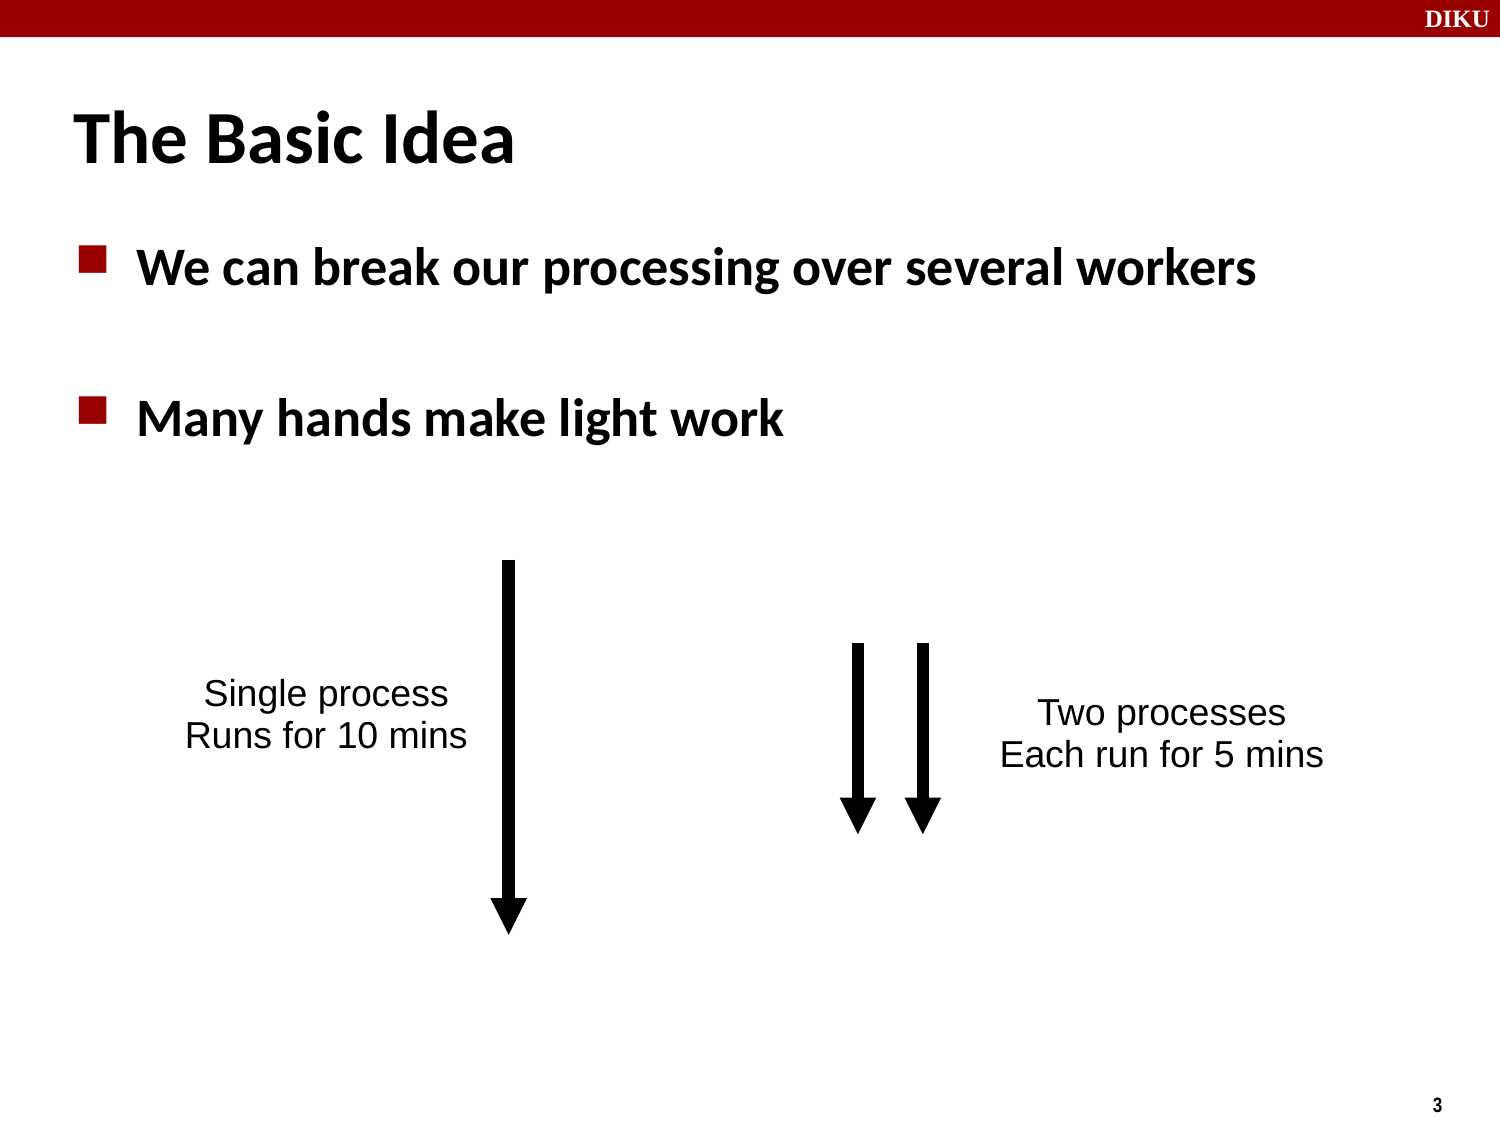

The Basic Idea
We can break our processing over several workers
Many hands make light work
Single process
Runs for 10 mins
Two processes
Each run for 5 mins